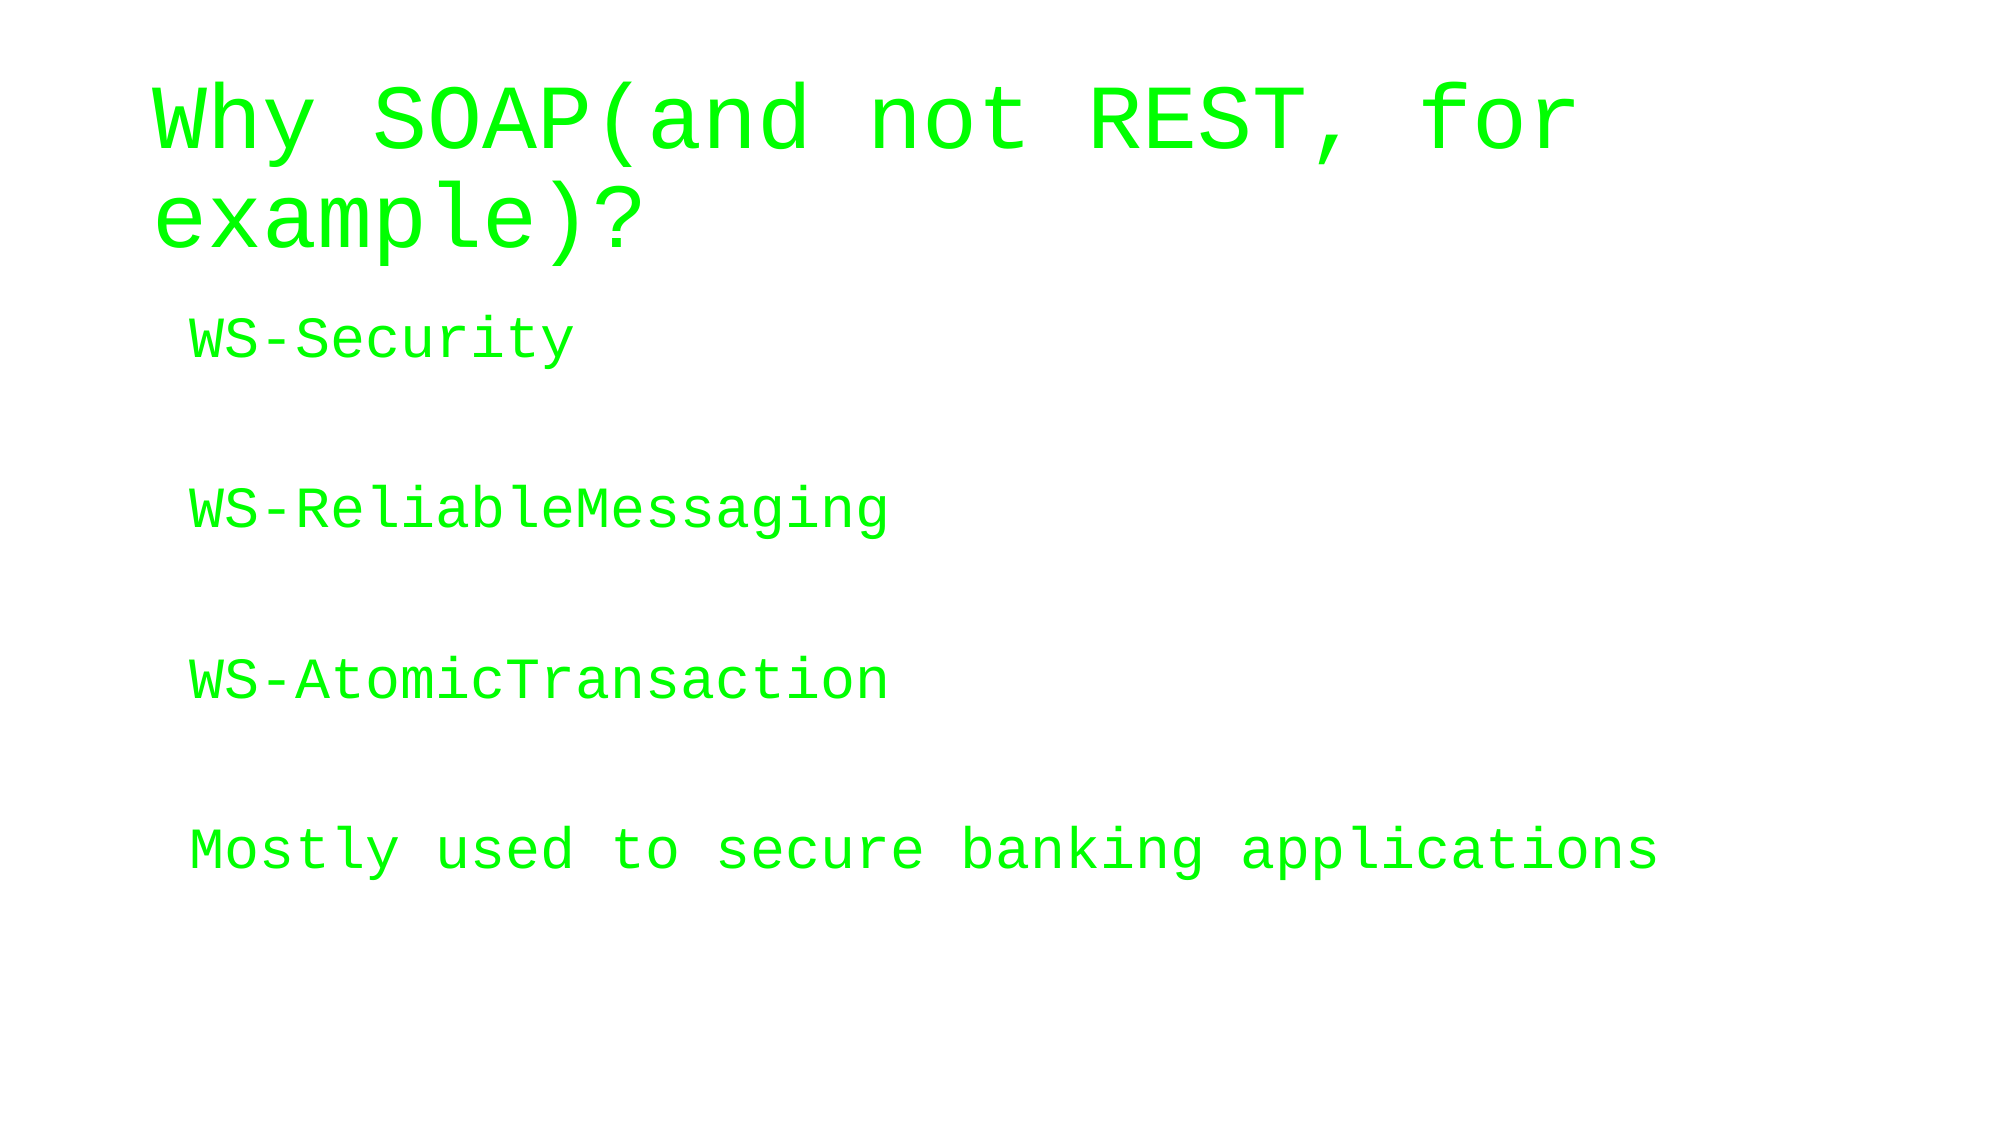

# Why SOAP(and not REST, for example)?
WS-Security
WS-ReliableMessaging
WS-AtomicTransaction
Mostly used to secure banking applications